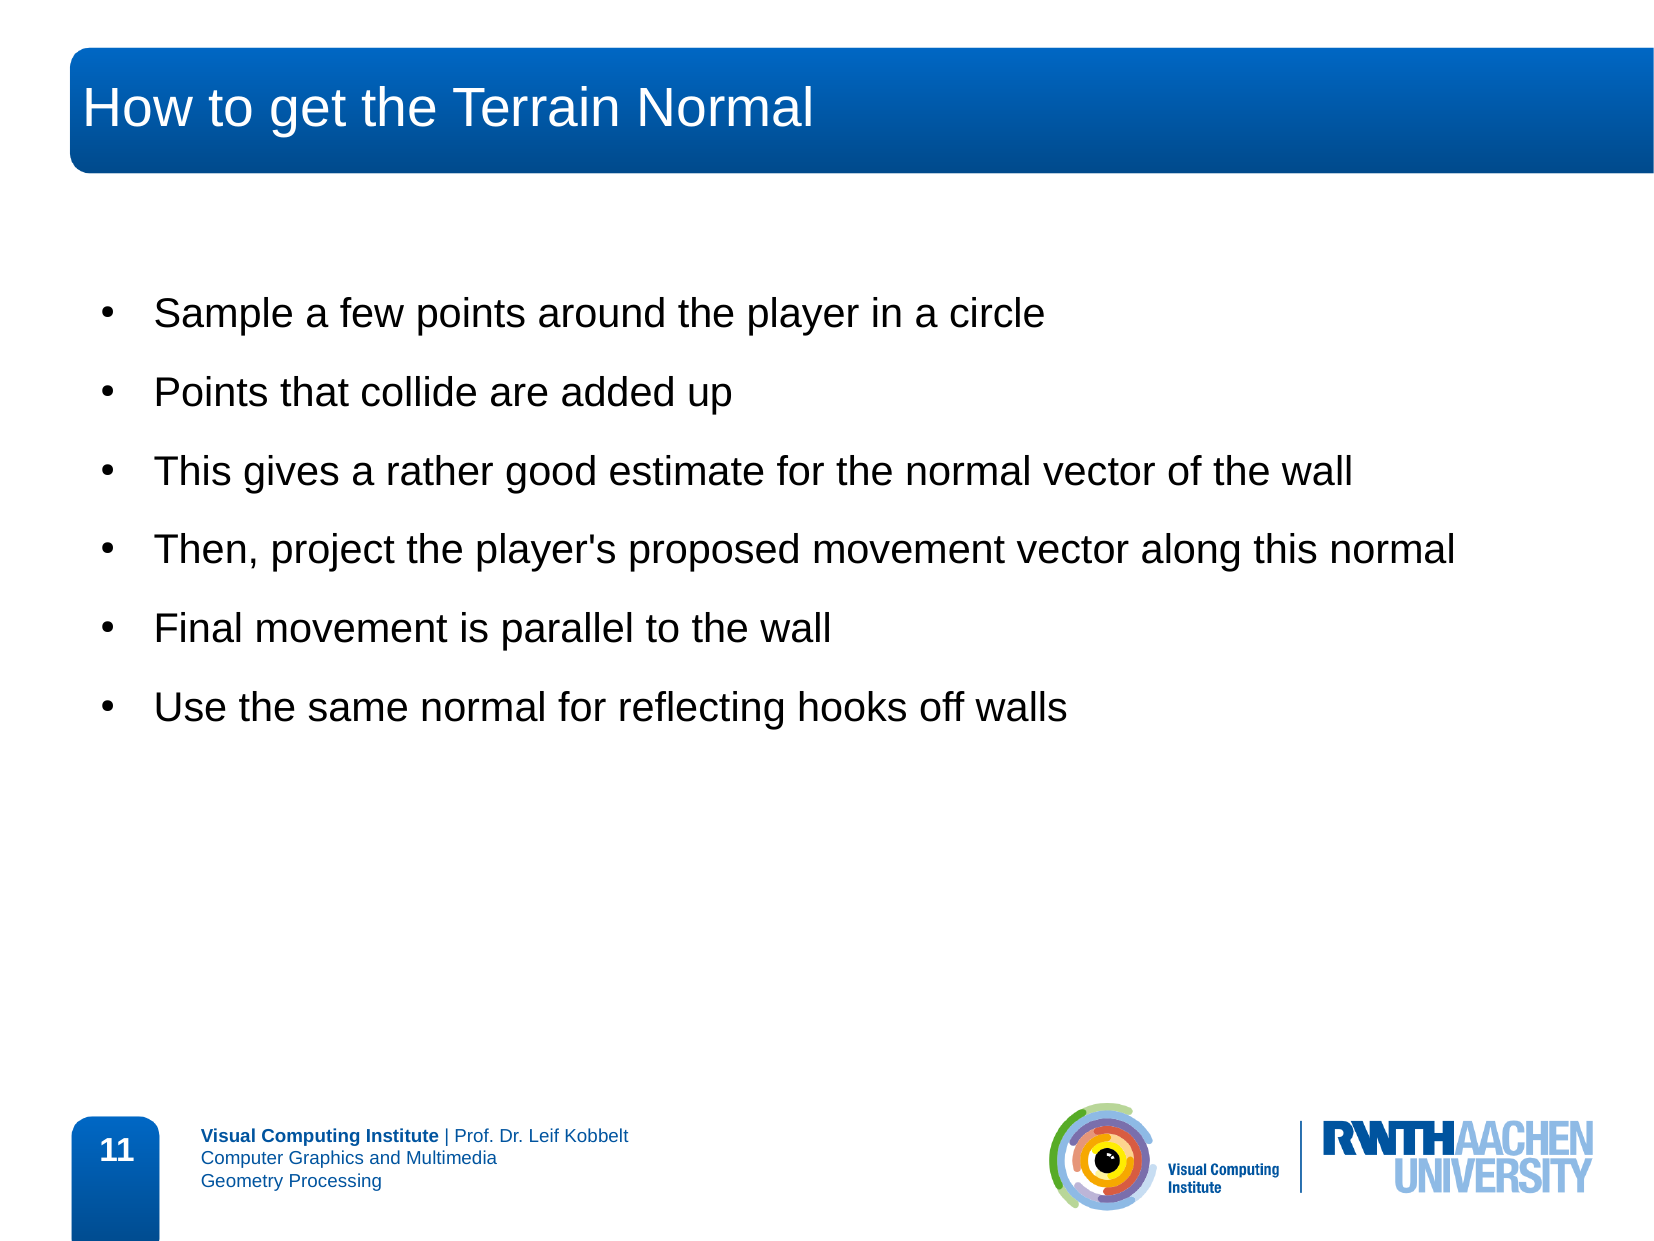

# How to get the Terrain Normal
Sample a few points around the player in a circle
Points that collide are added up
This gives a rather good estimate for the normal vector of the wall
Then, project the player's proposed movement vector along this normal
Final movement is parallel to the wall
Use the same normal for reflecting hooks off walls